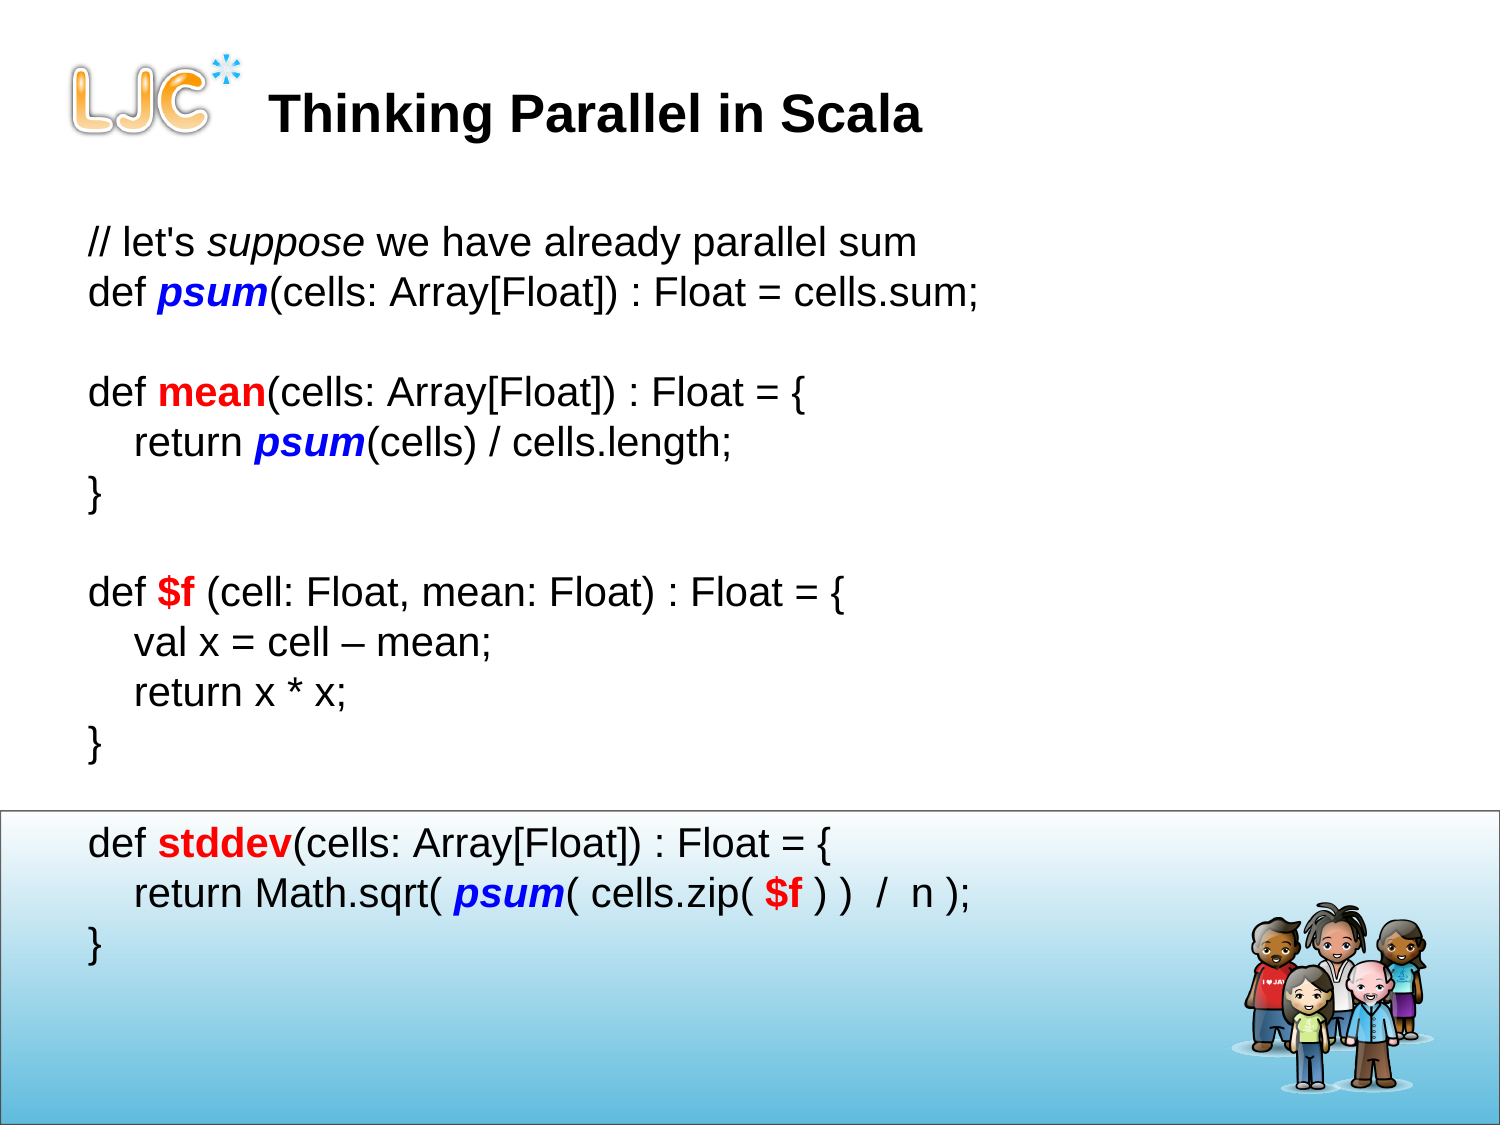

# Thinking Parallel in Scala
// let's suppose we have already parallel sum
def psum(cells: Array[Float]) : Float = cells.sum;
def mean(cells: Array[Float]) : Float = {
 return psum(cells) / cells.length;
}
def $f (cell: Float, mean: Float) : Float = {
 val x = cell – mean;
 return x * x;
}
def stddev(cells: Array[Float]) : Float = {
 return Math.sqrt( psum( cells.zip( $f ) ) / n );
}